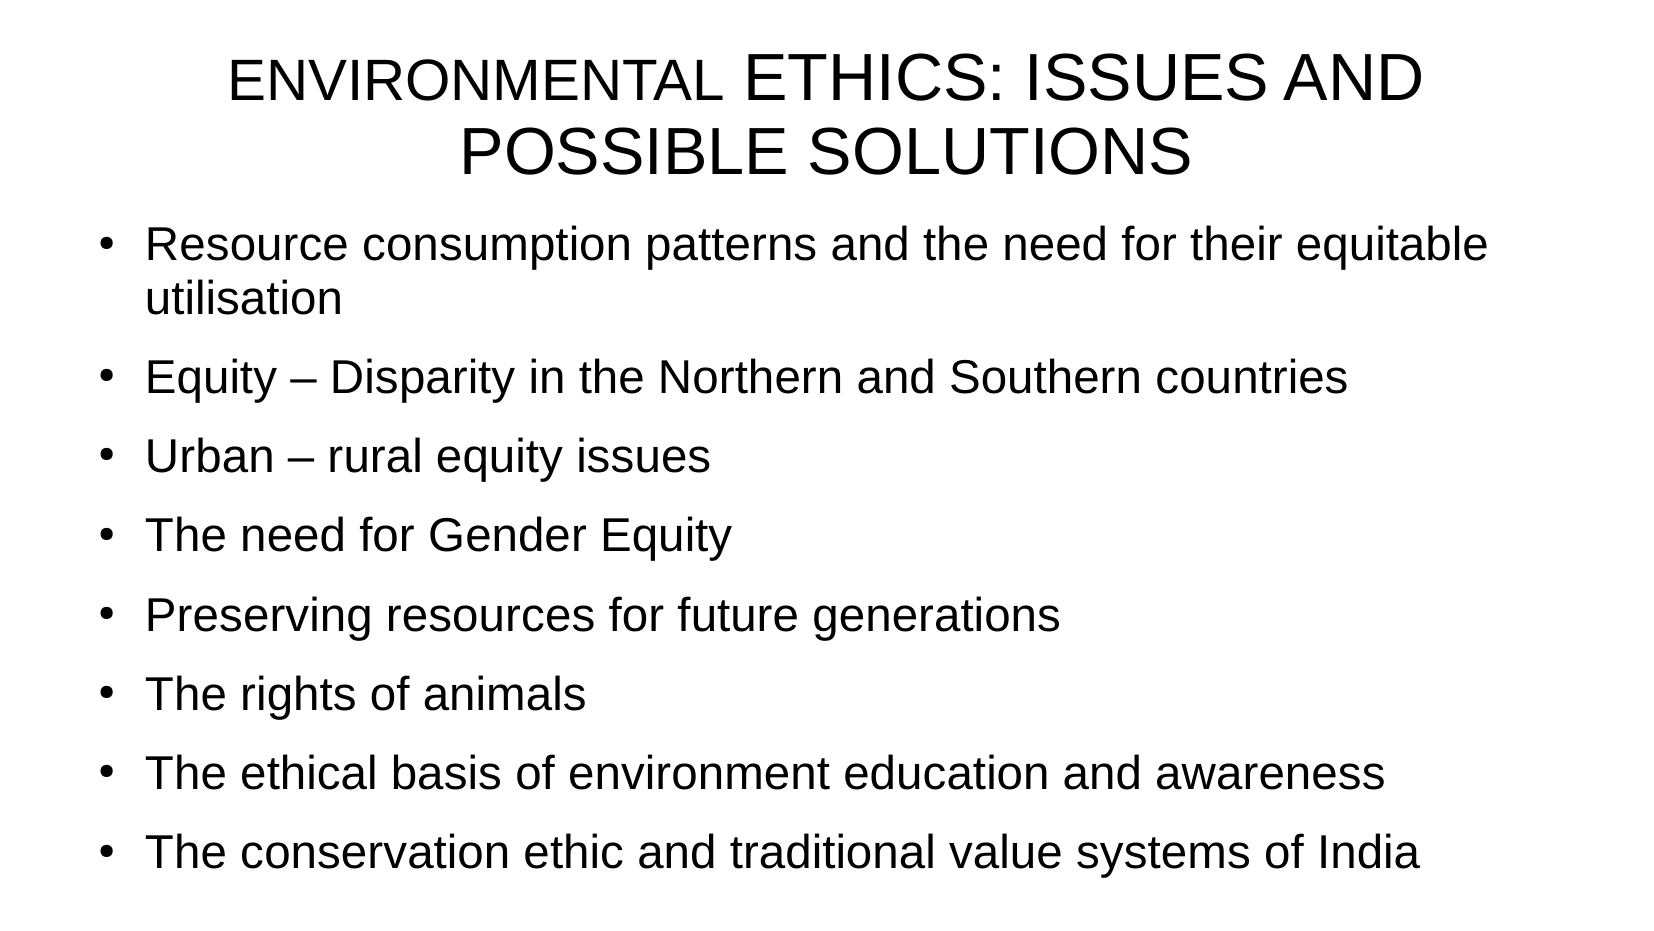

# ENVIRONMENTAL ETHICS: ISSUES AND POSSIBLE SOLUTIONS
Resource consumption patterns and the need for their equitable utilisation
Equity – Disparity in the Northern and Southern countries
Urban – rural equity issues
The need for Gender Equity
Preserving resources for future generations
The rights of animals
The ethical basis of environment education and awareness
The conservation ethic and traditional value systems of India